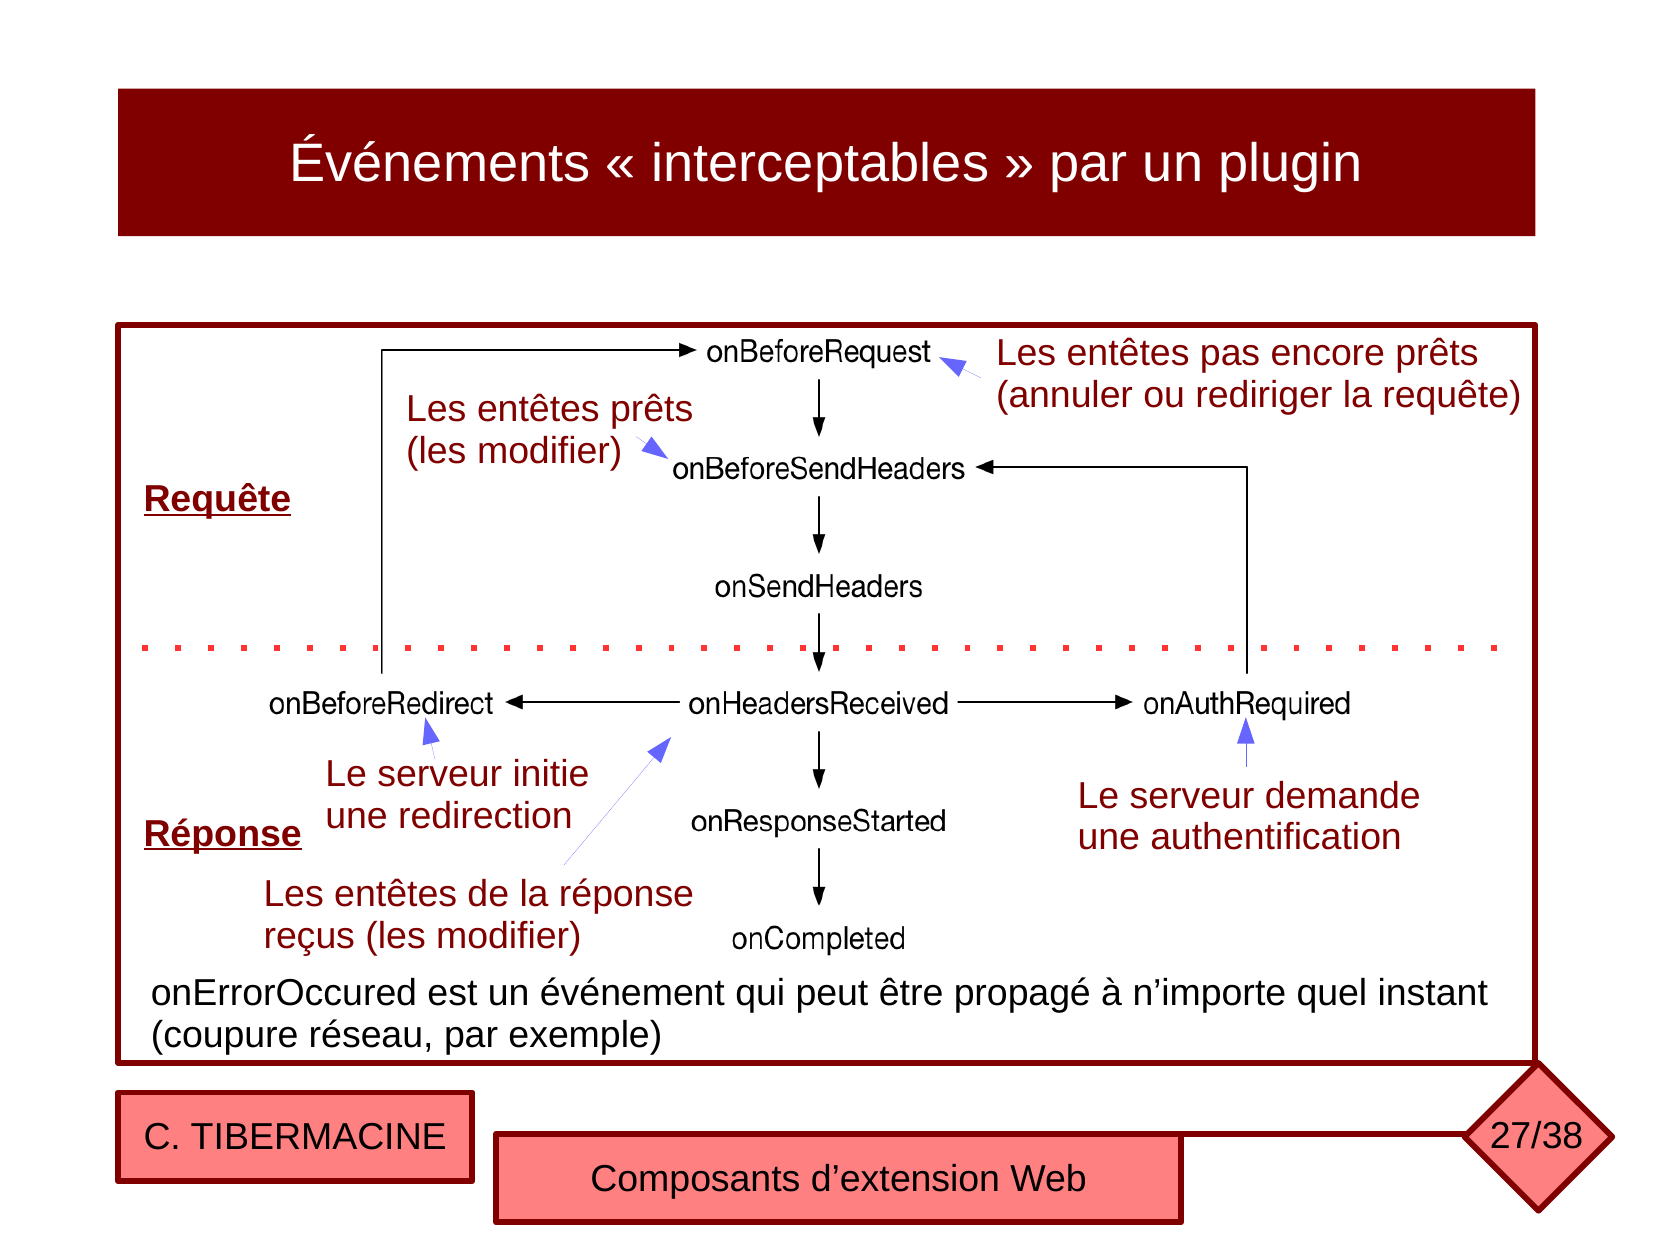

Événements « interceptables » par un plugin
Les entêtes pas encore prêts
(annuler ou rediriger la requête)
Les entêtes prêts
(les modifier)
Requête
Le serveur initie
une redirection
Le serveur demande
une authentification
Réponse
Les entêtes de la réponse
reçus (les modifier)
onErrorOccured est un événement qui peut être propagé à n’importe quel instant
(coupure réseau, par exemple)
C. TIBERMACINE
Composants d’extension Web